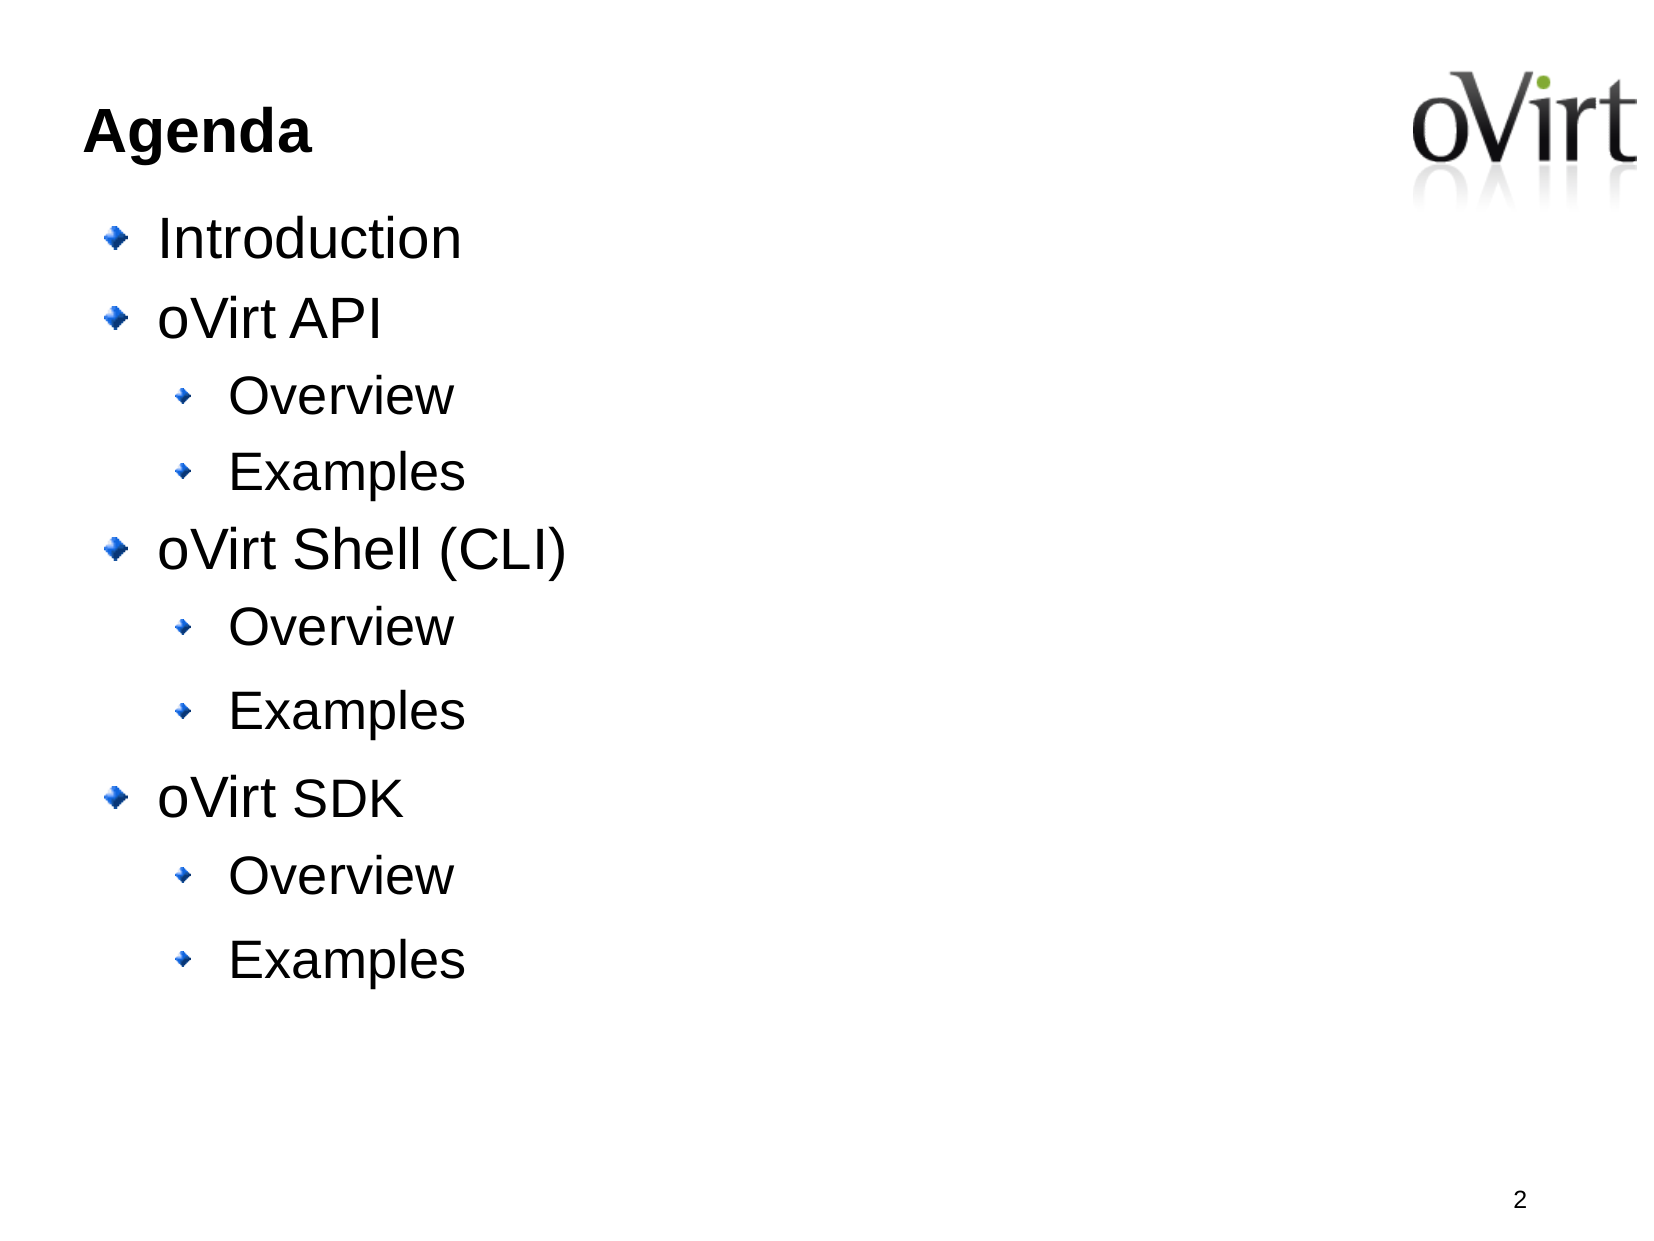

# Agenda
Introduction
oVirt API
Overview
Examples
oVirt Shell (CLI)
Overview
Examples
oVirt SDK
Overview
Examples